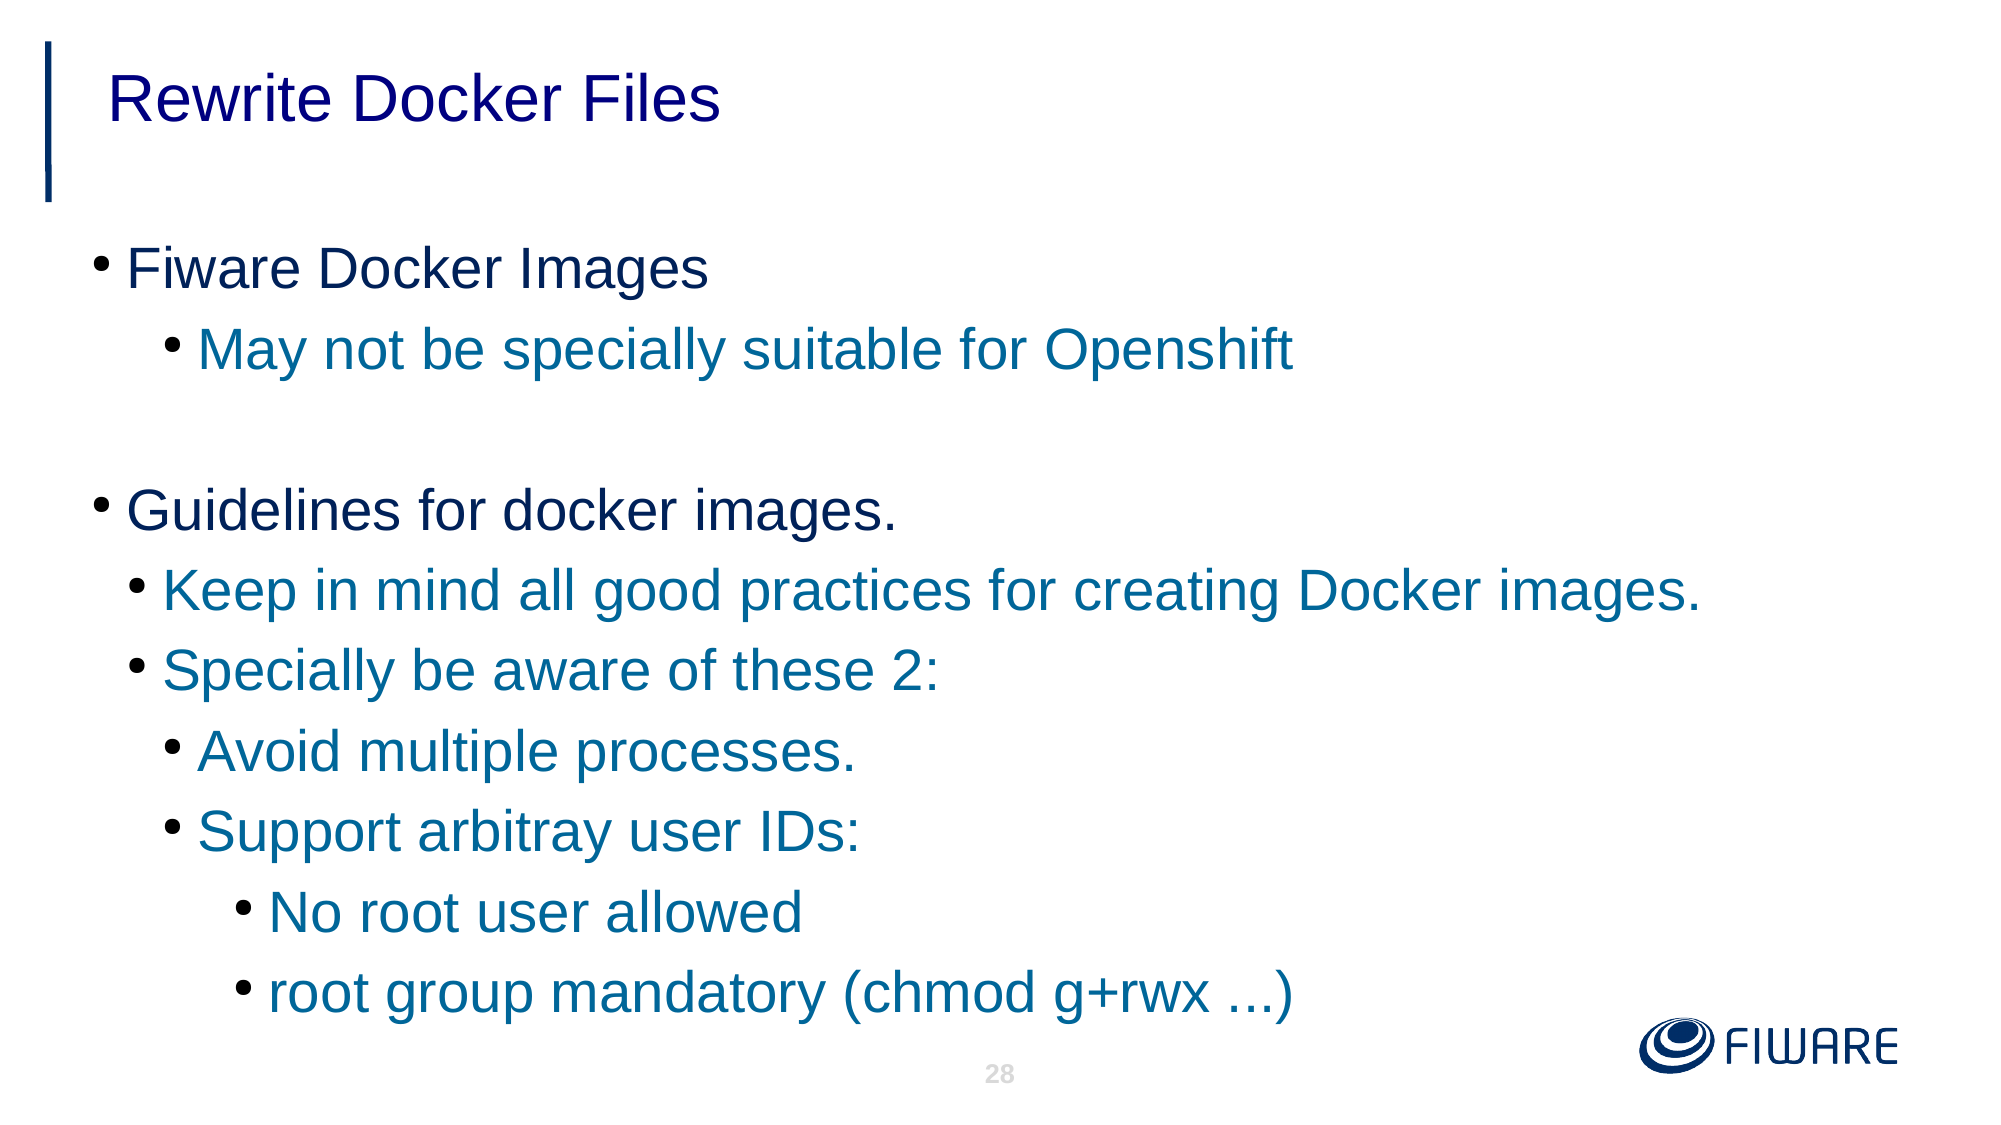

# Rewrite Docker Files
Fiware Docker Images
May not be specially suitable for Openshift
Guidelines for docker images.
Keep in mind all good practices for creating Docker images.
Specially be aware of these 2:
Avoid multiple processes.
Support arbitray user IDs:
No root user allowed
root group mandatory (chmod g+rwx ...)